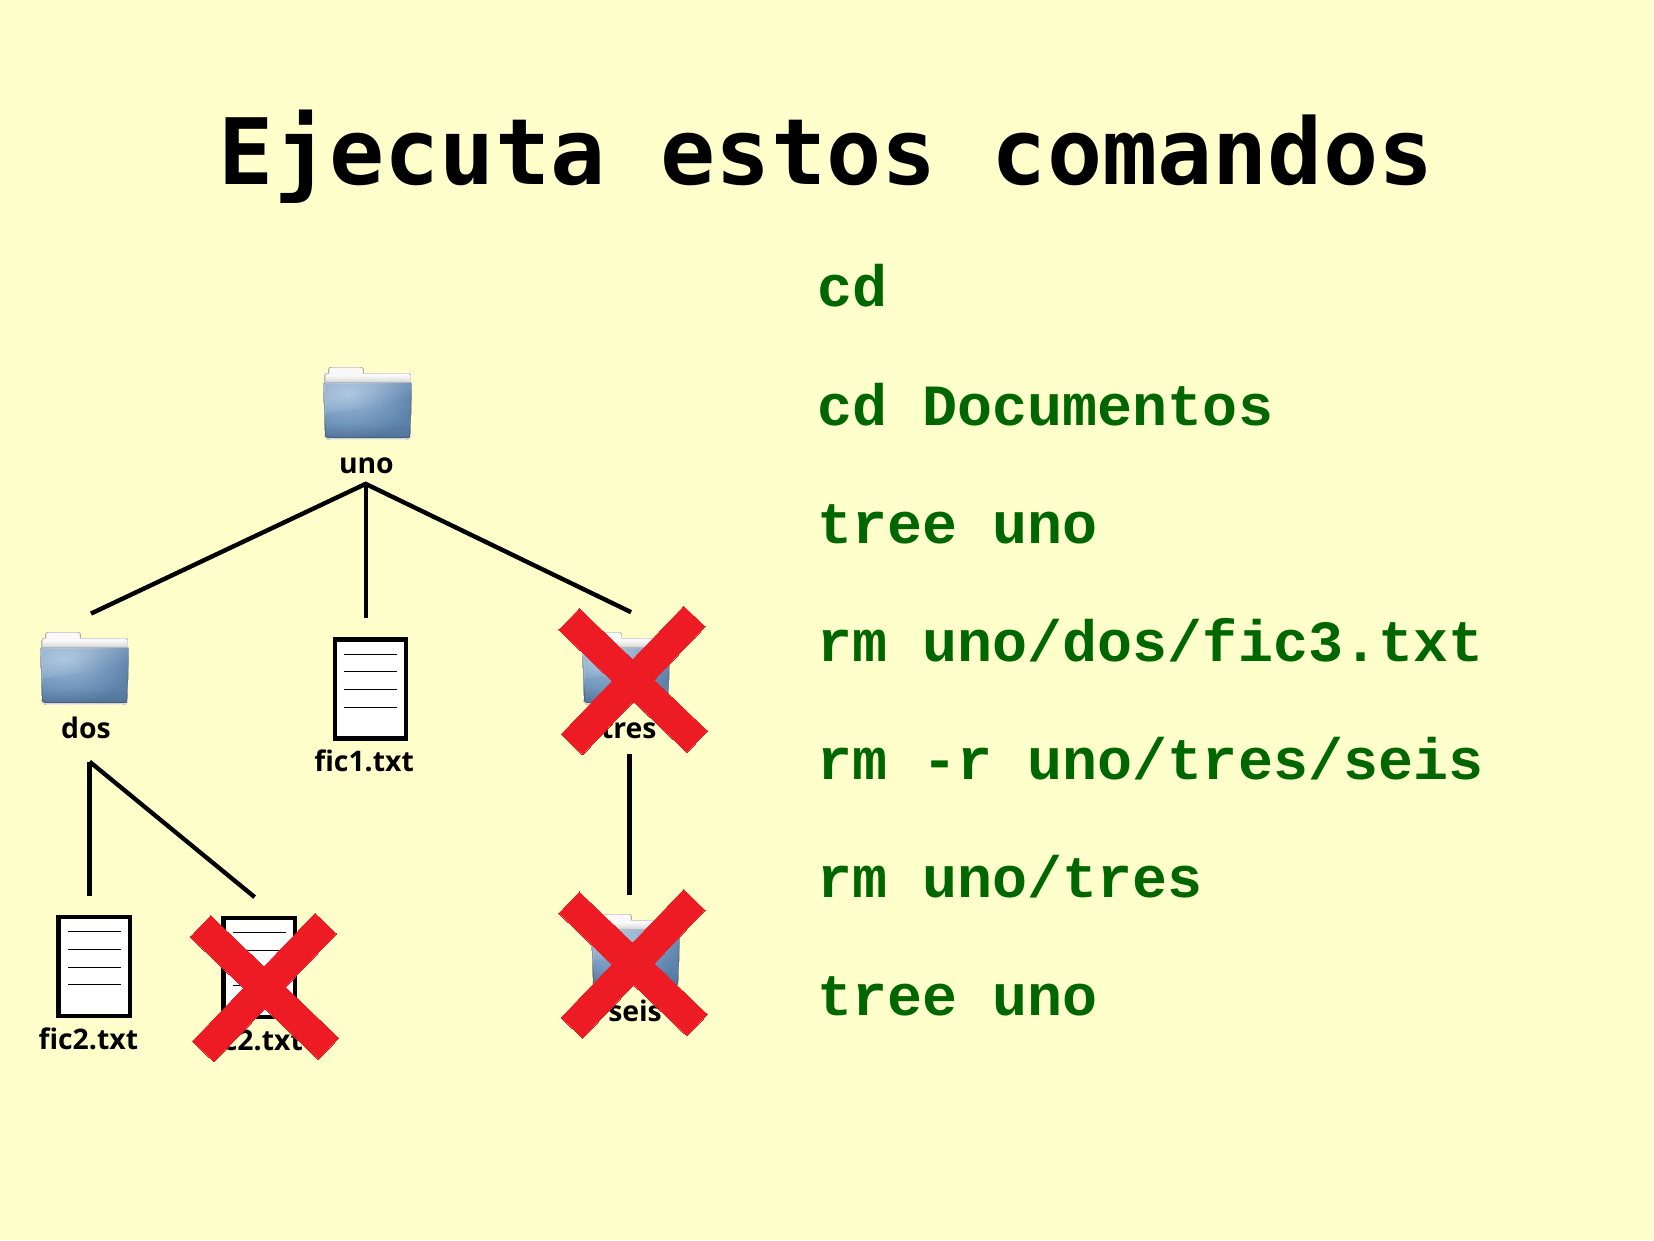

# Ejecuta estos comandos
cd
cd Documentos
tree uno
rm uno/dos/fic3.txt
rm -r uno/tres/seis
rm uno/tres
tree uno